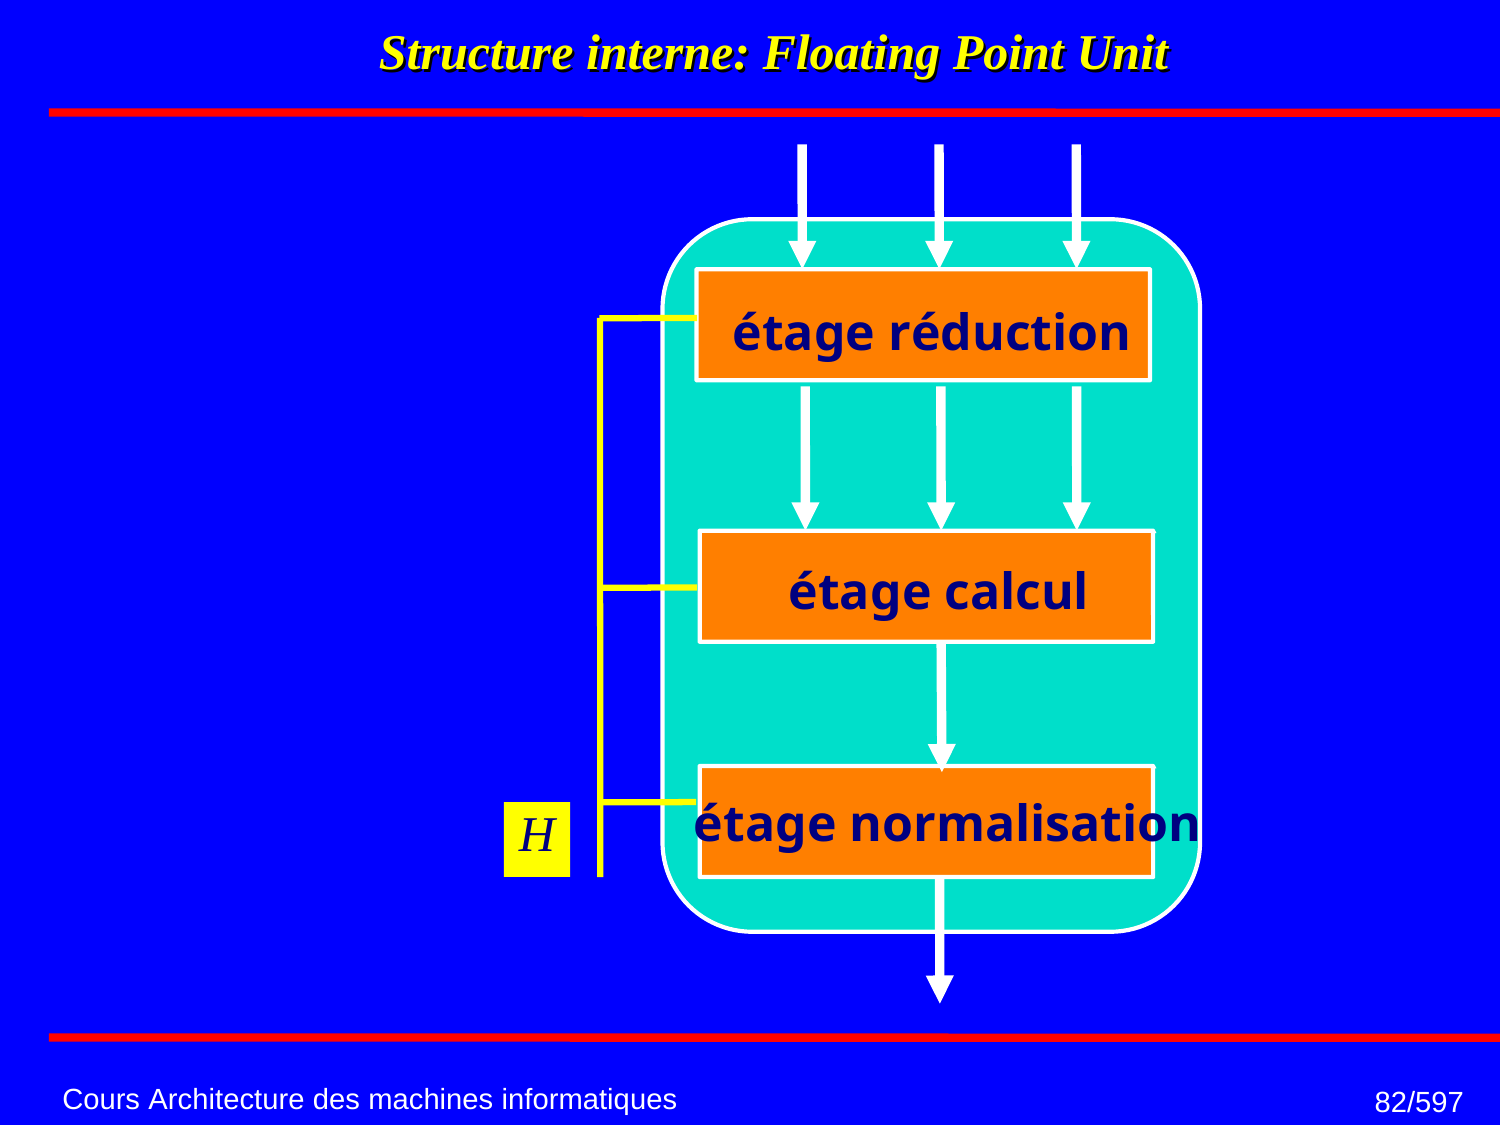

# Structure interne: Floating Point Unit
étage réduction
étage calcul
étage normalisation
H